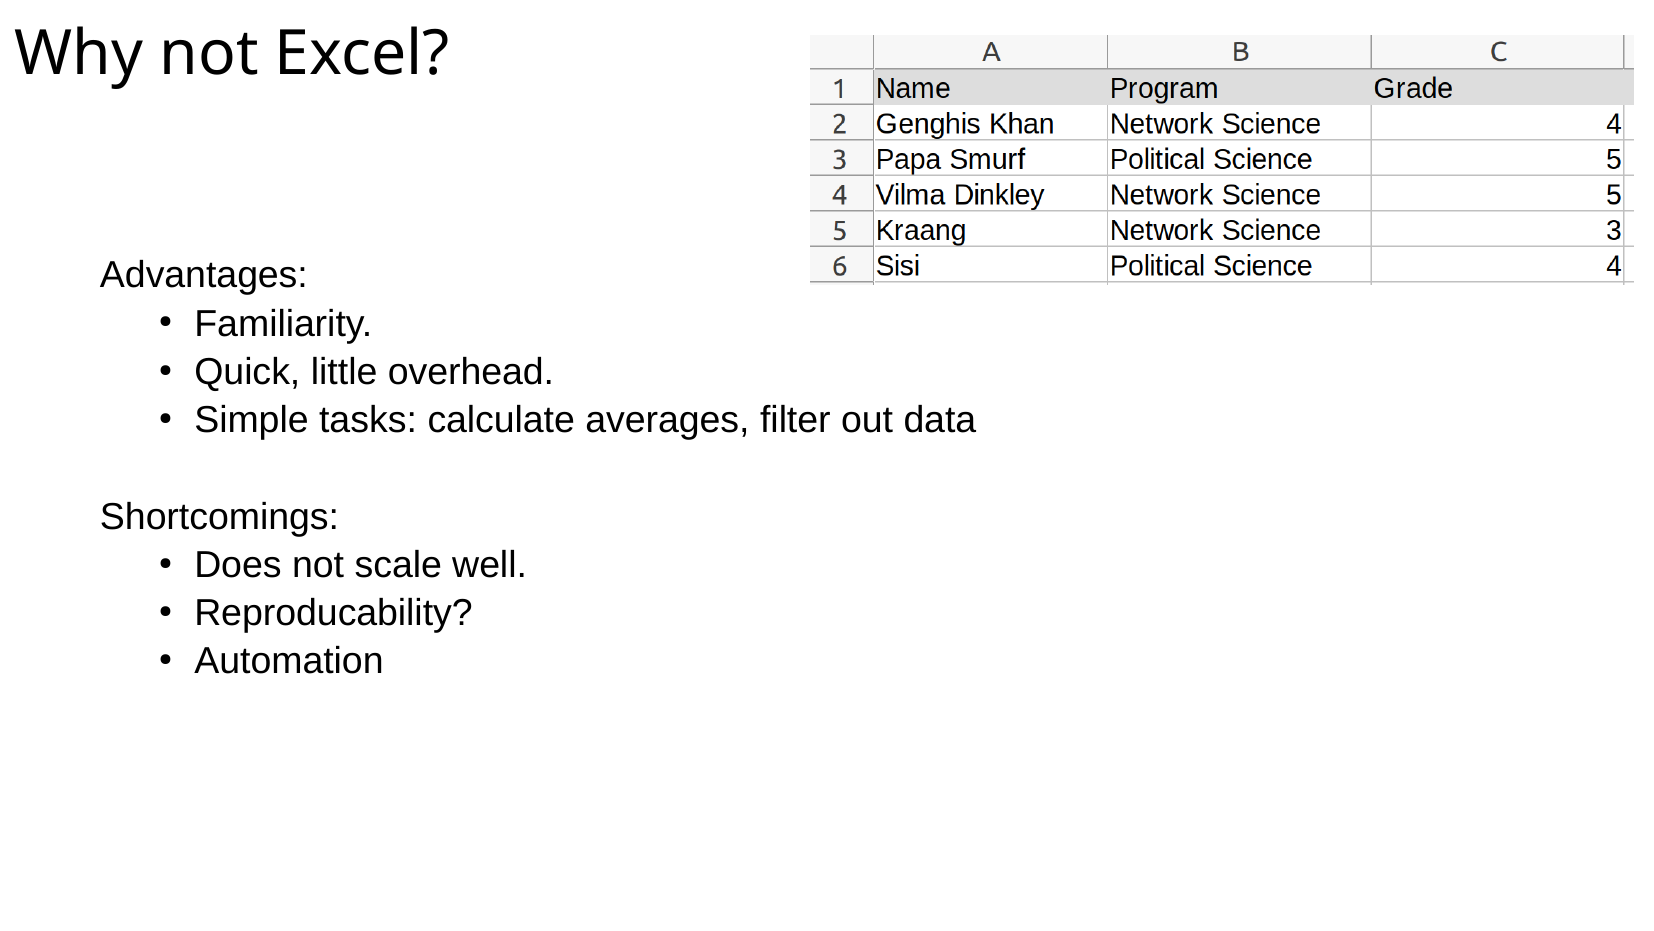

Why not Excel?
Advantages:
Familiarity.
Quick, little overhead.
Simple tasks: calculate averages, filter out data
Shortcomings:
Does not scale well.
Reproducability?
Automation